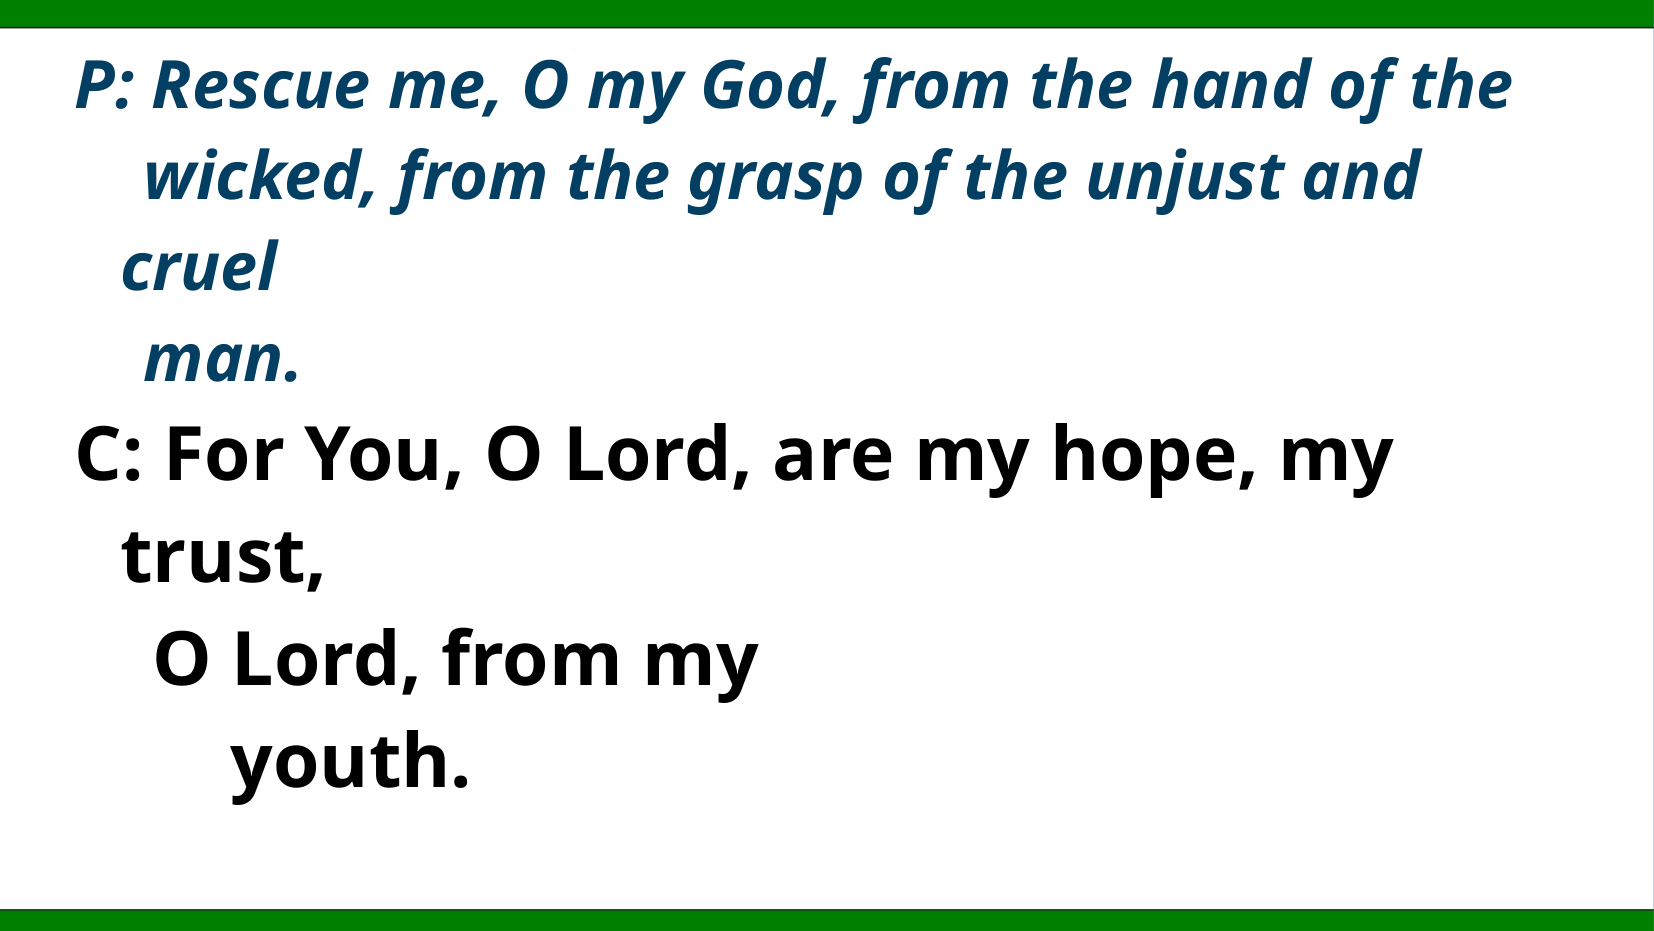

P: Rescue me, O my God, from the hand of the
 wicked, from the grasp of the unjust and cruel
 man.
C: For You, O Lord, are my hope, my trust,
 O Lord, from my
 youth.